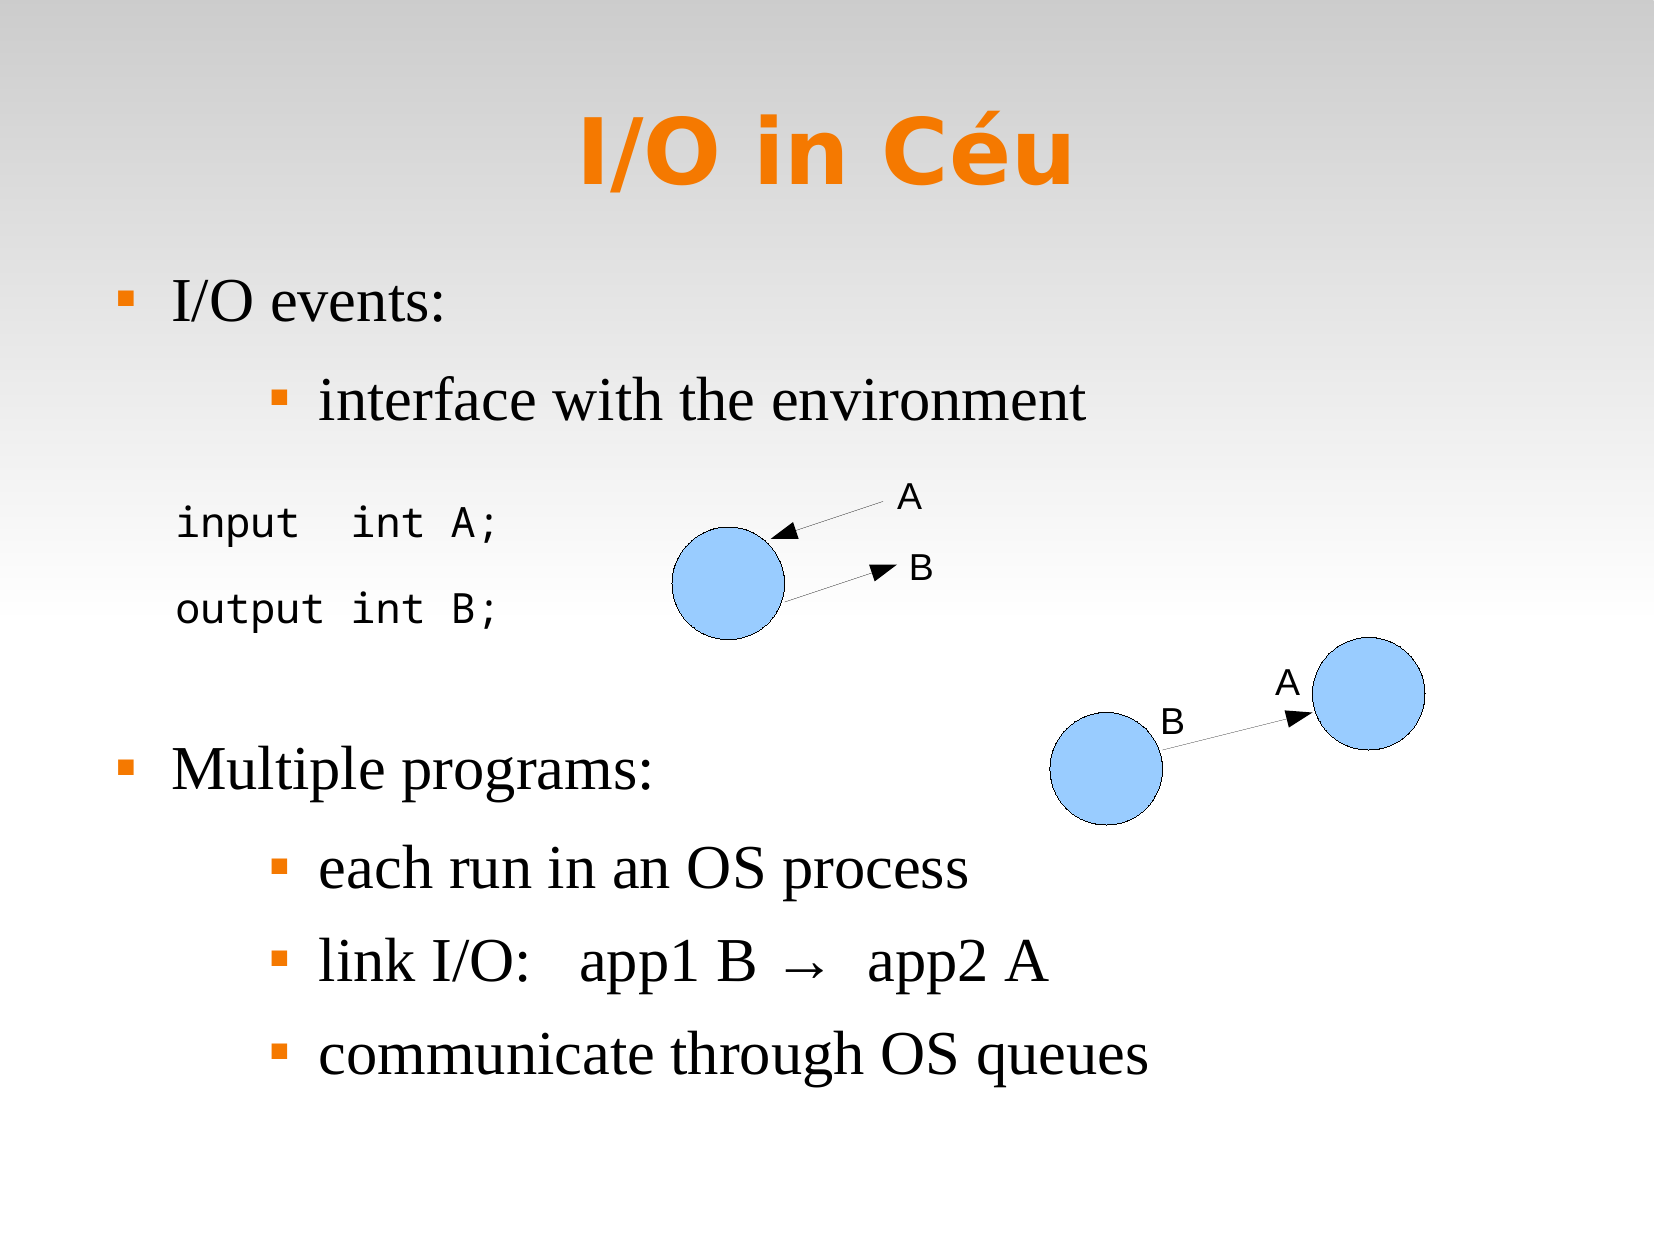

# I/O in Céu
I/O events:
interface with the environment
 input int A;
 output int B;
Multiple programs:
each run in an OS process
link I/O: app1 B → app2 A
communicate through OS queues
A
B
A
B